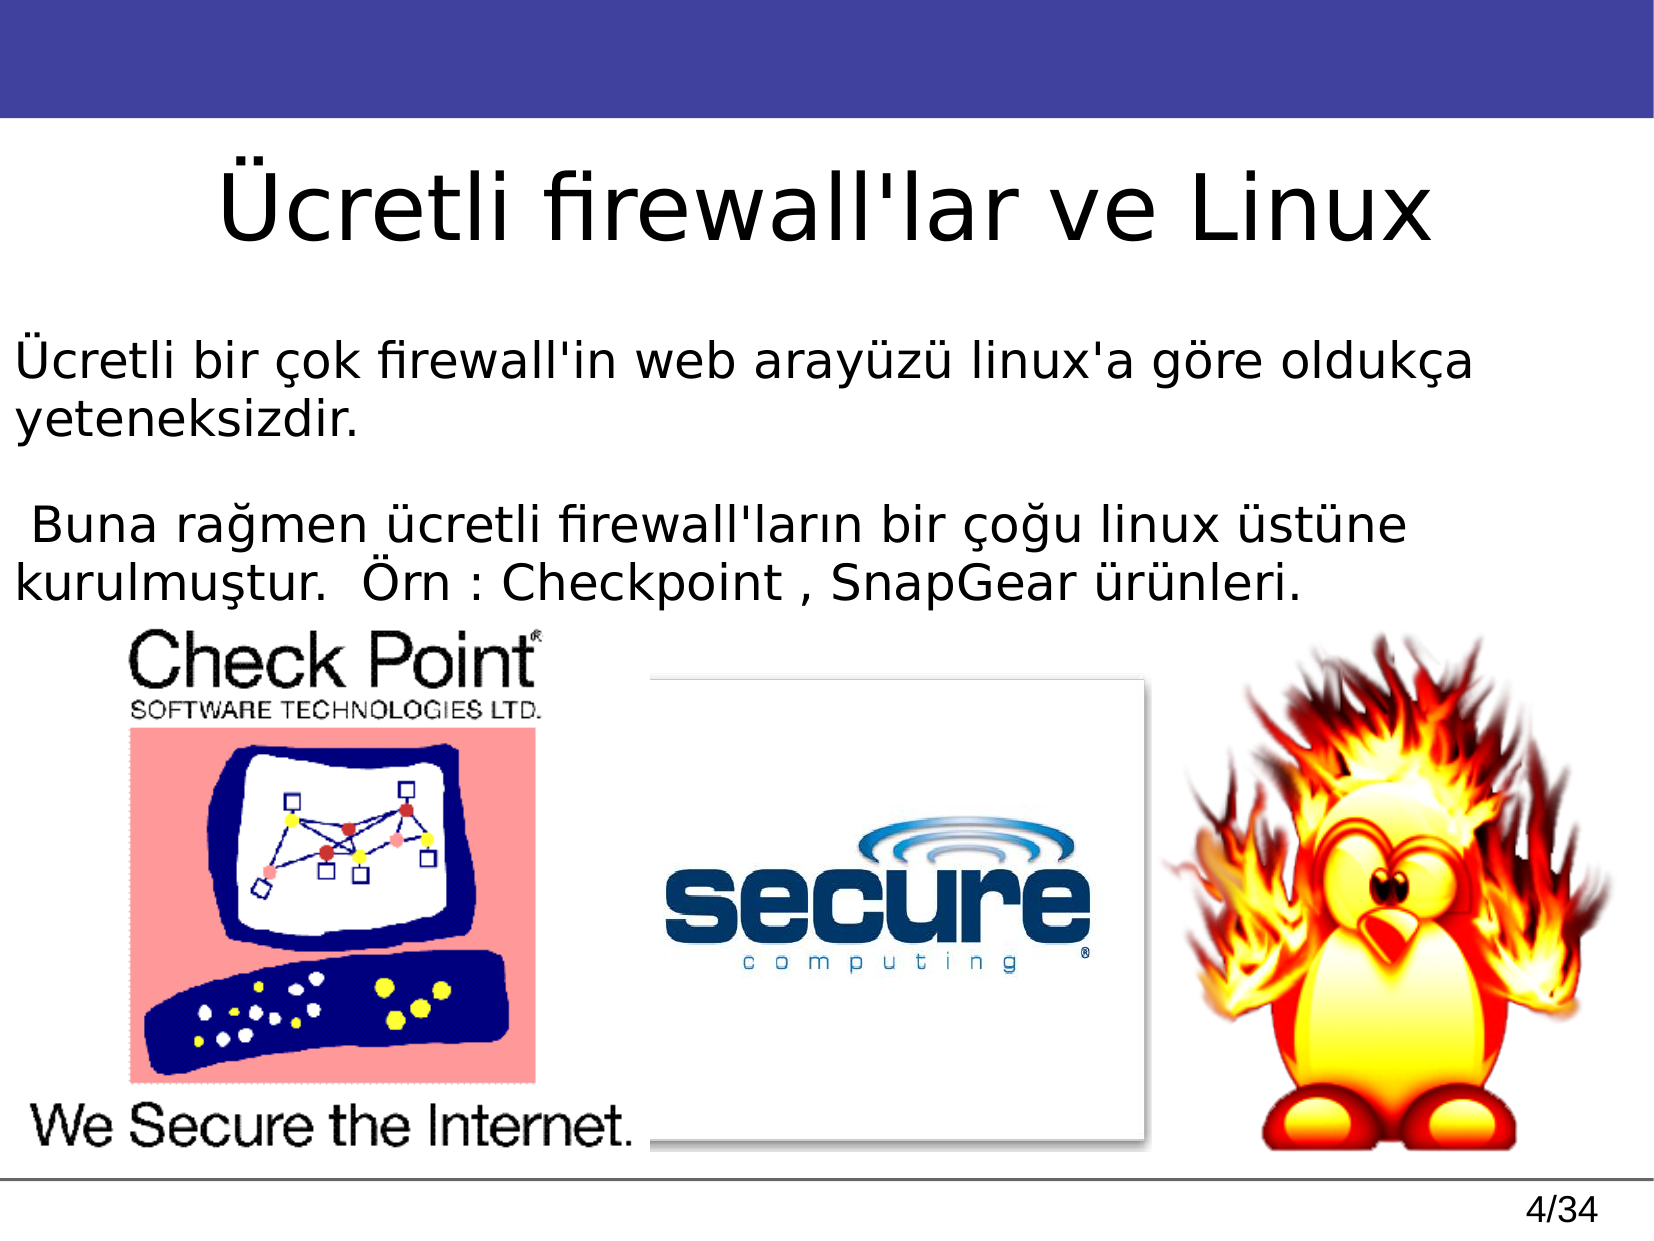

Ücretli firewall'lar ve Linux
Ücretli bir çok firewall'in web arayüzü linux'a göre oldukça yeteneksizdir.
 Buna rağmen ücretli firewall'ların bir çoğu linux üstüne kurulmuştur. Örn : Checkpoint , SnapGear ürünleri.